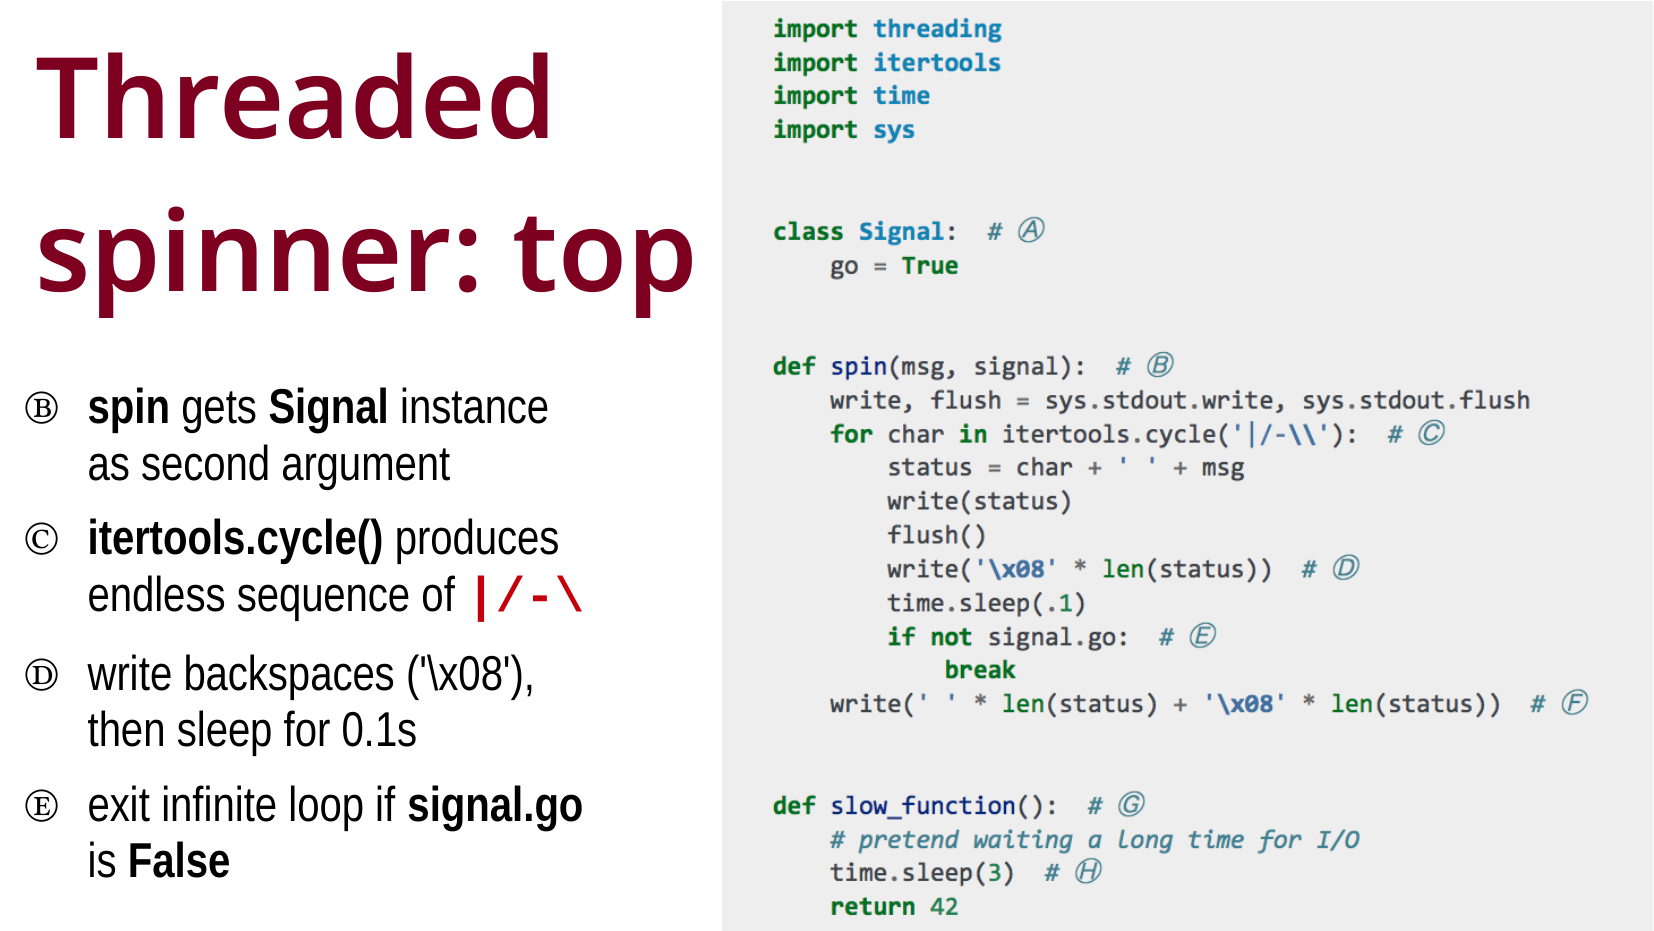

# Threaded spinner: top
Ⓑ	spin gets Signal instance as second argument
Ⓒ	itertools.cycle() produces endless sequence of |/-\
Ⓓ	write backspaces ('\x08'), then sleep for 0.1s
Ⓔ	exit infinite loop if signal.go is False